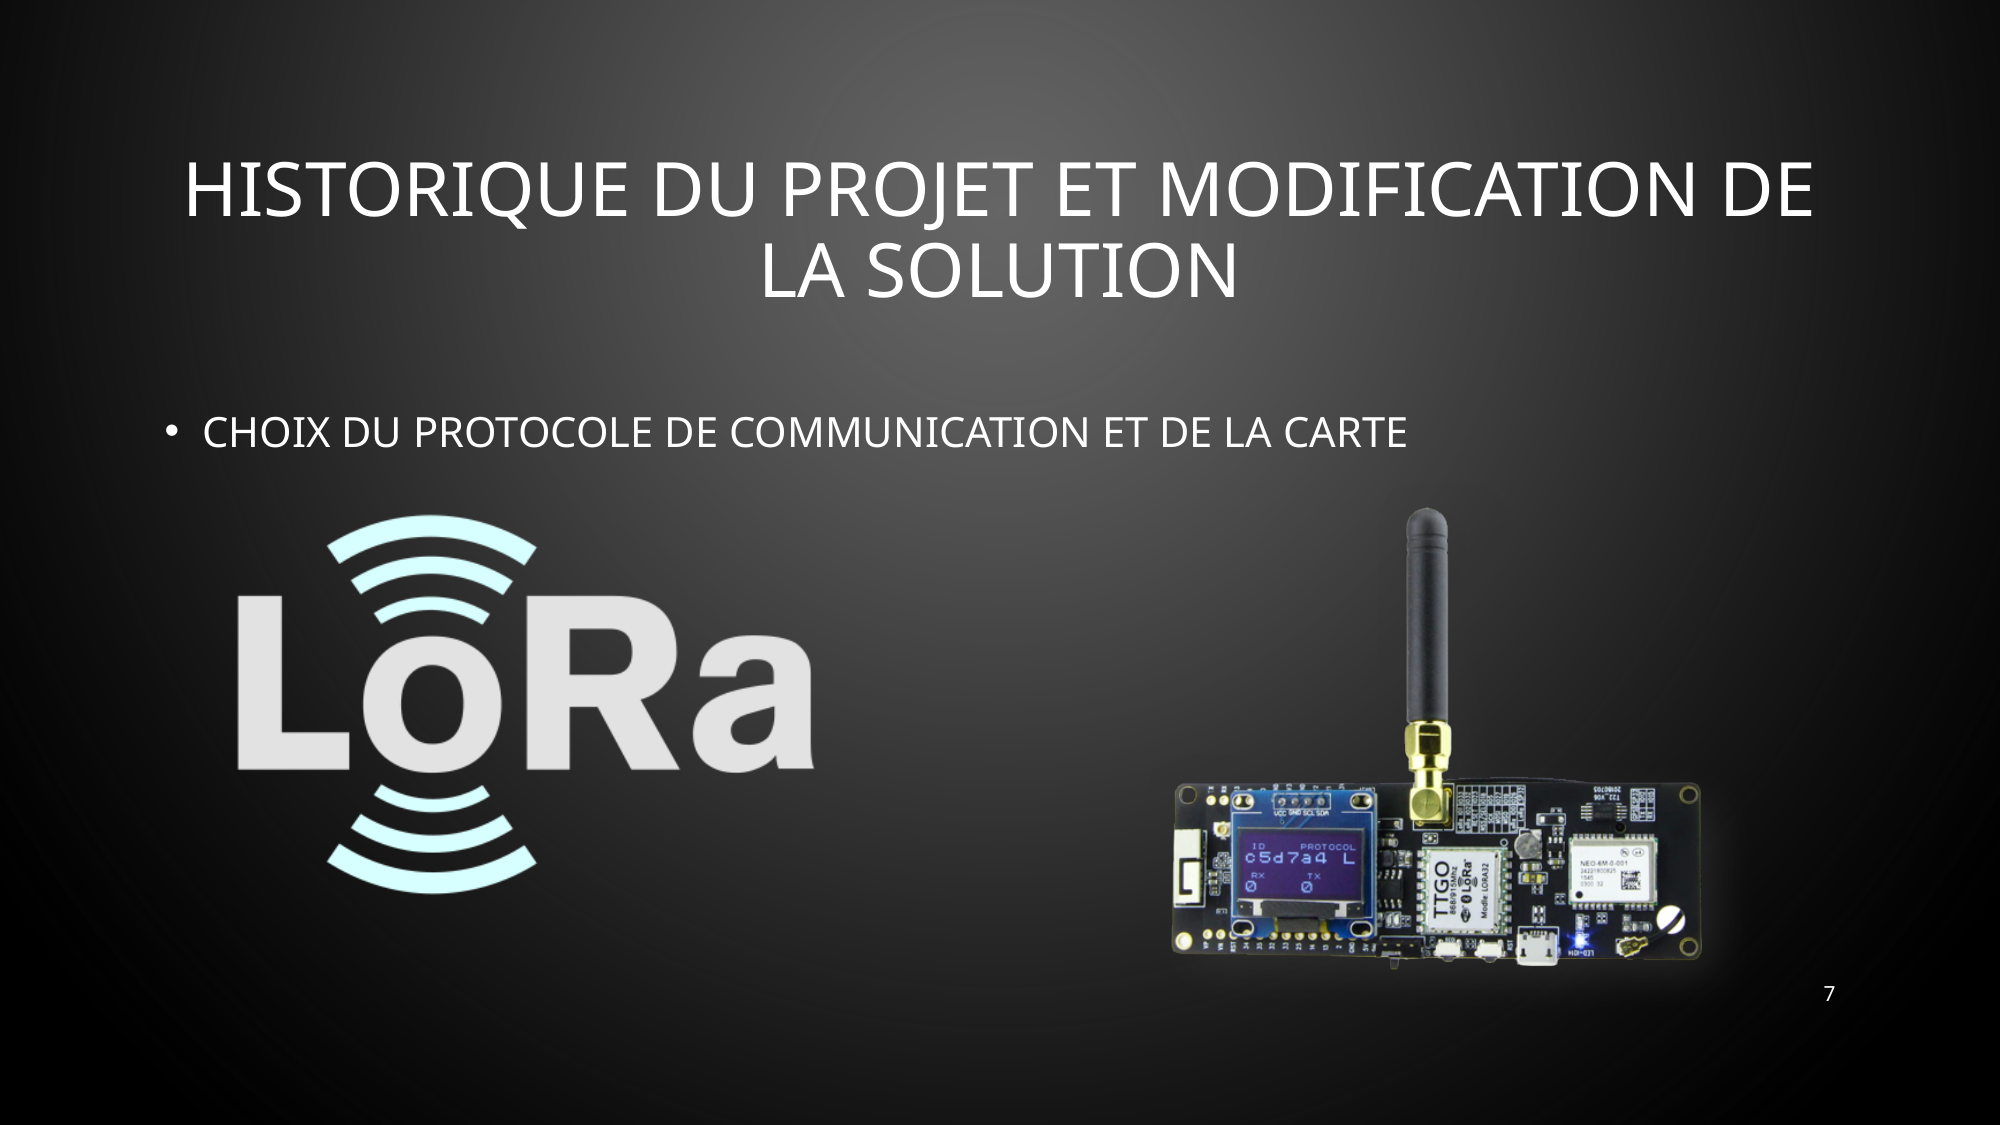

# Historique du projet et modification de la solution
Choix du protocole de communication et de la carte
7